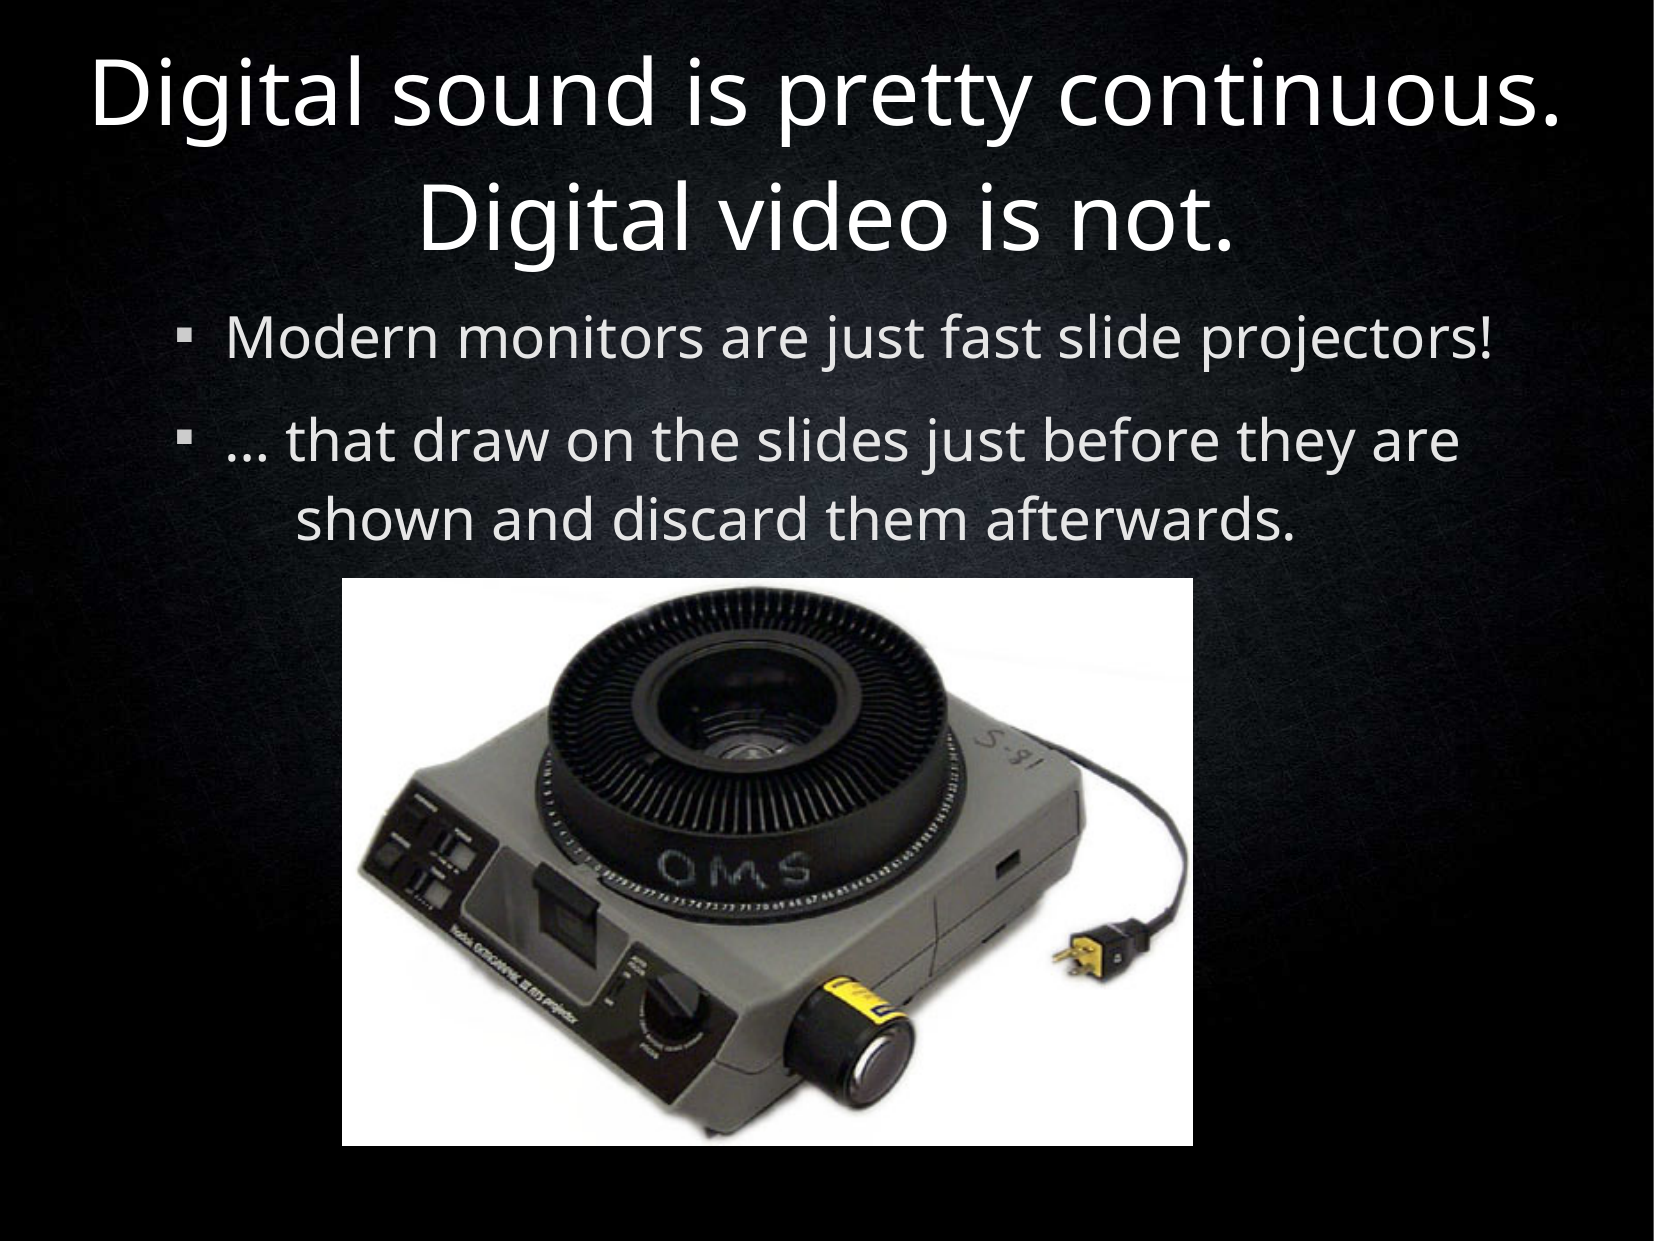

# Digital sound is pretty continuous. Digital video is not.
Modern monitors are just fast slide projectors!
… that draw on the slides just before they are shown and discard them afterwards.